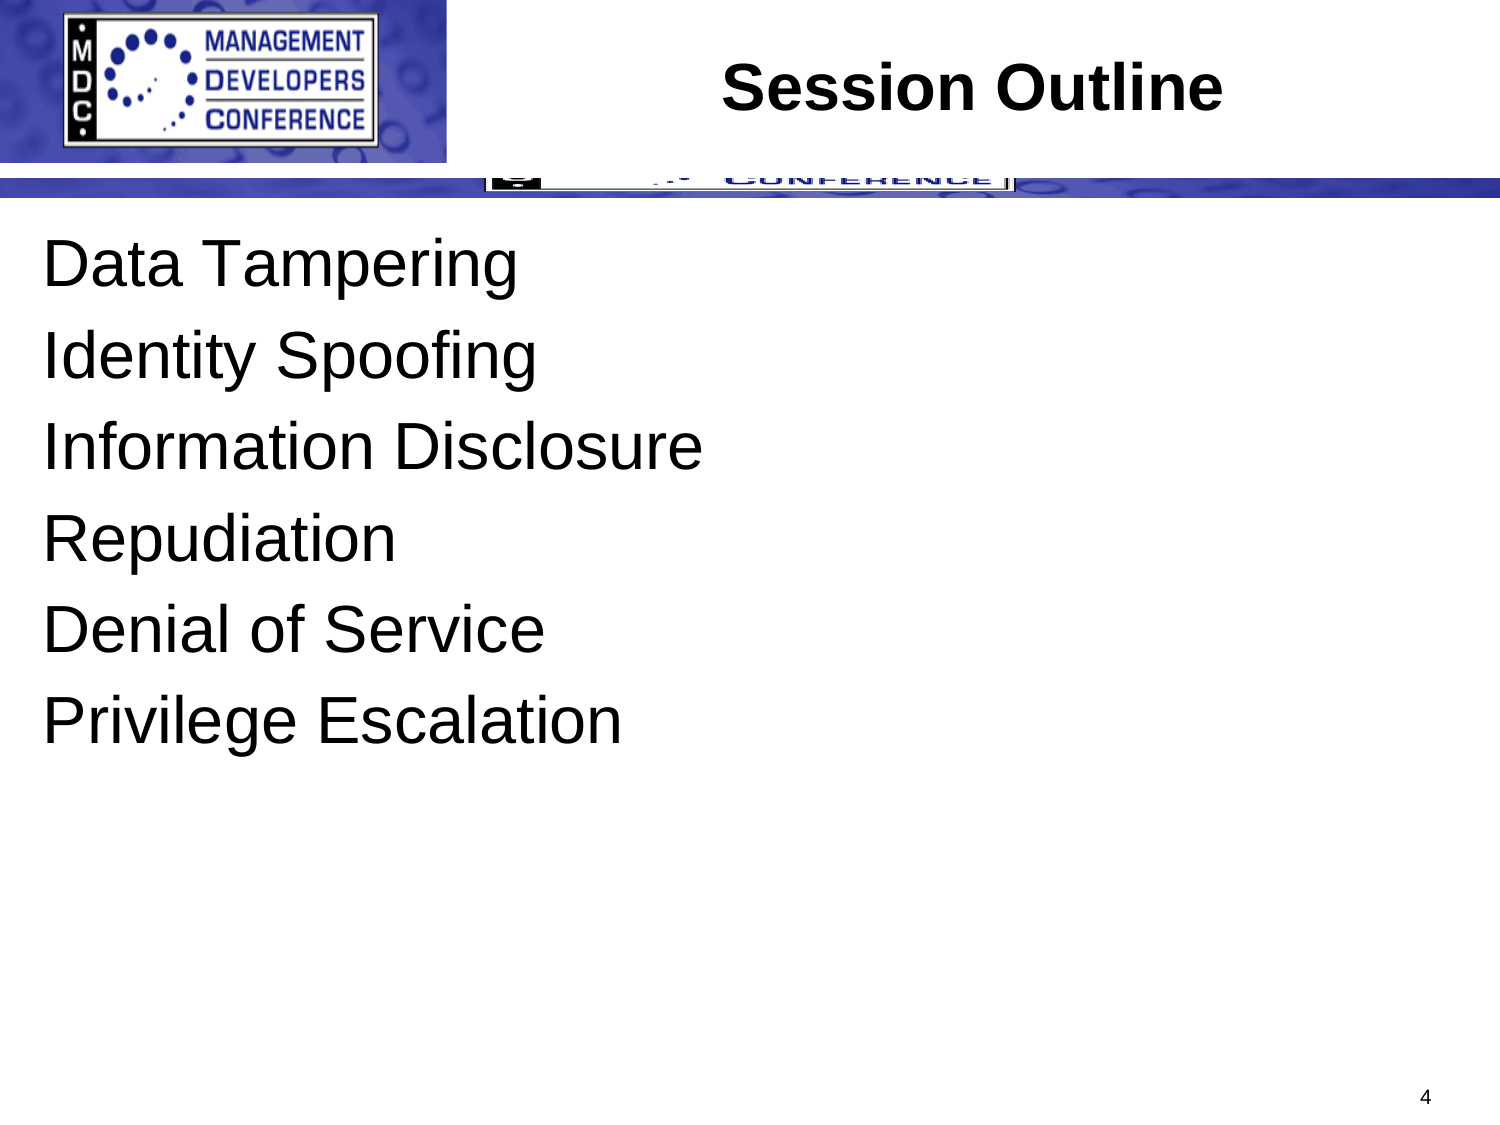

# Session Outline
Data Tampering
Identity Spoofing
Information Disclosure
Repudiation
Denial of Service
Privilege Escalation
4